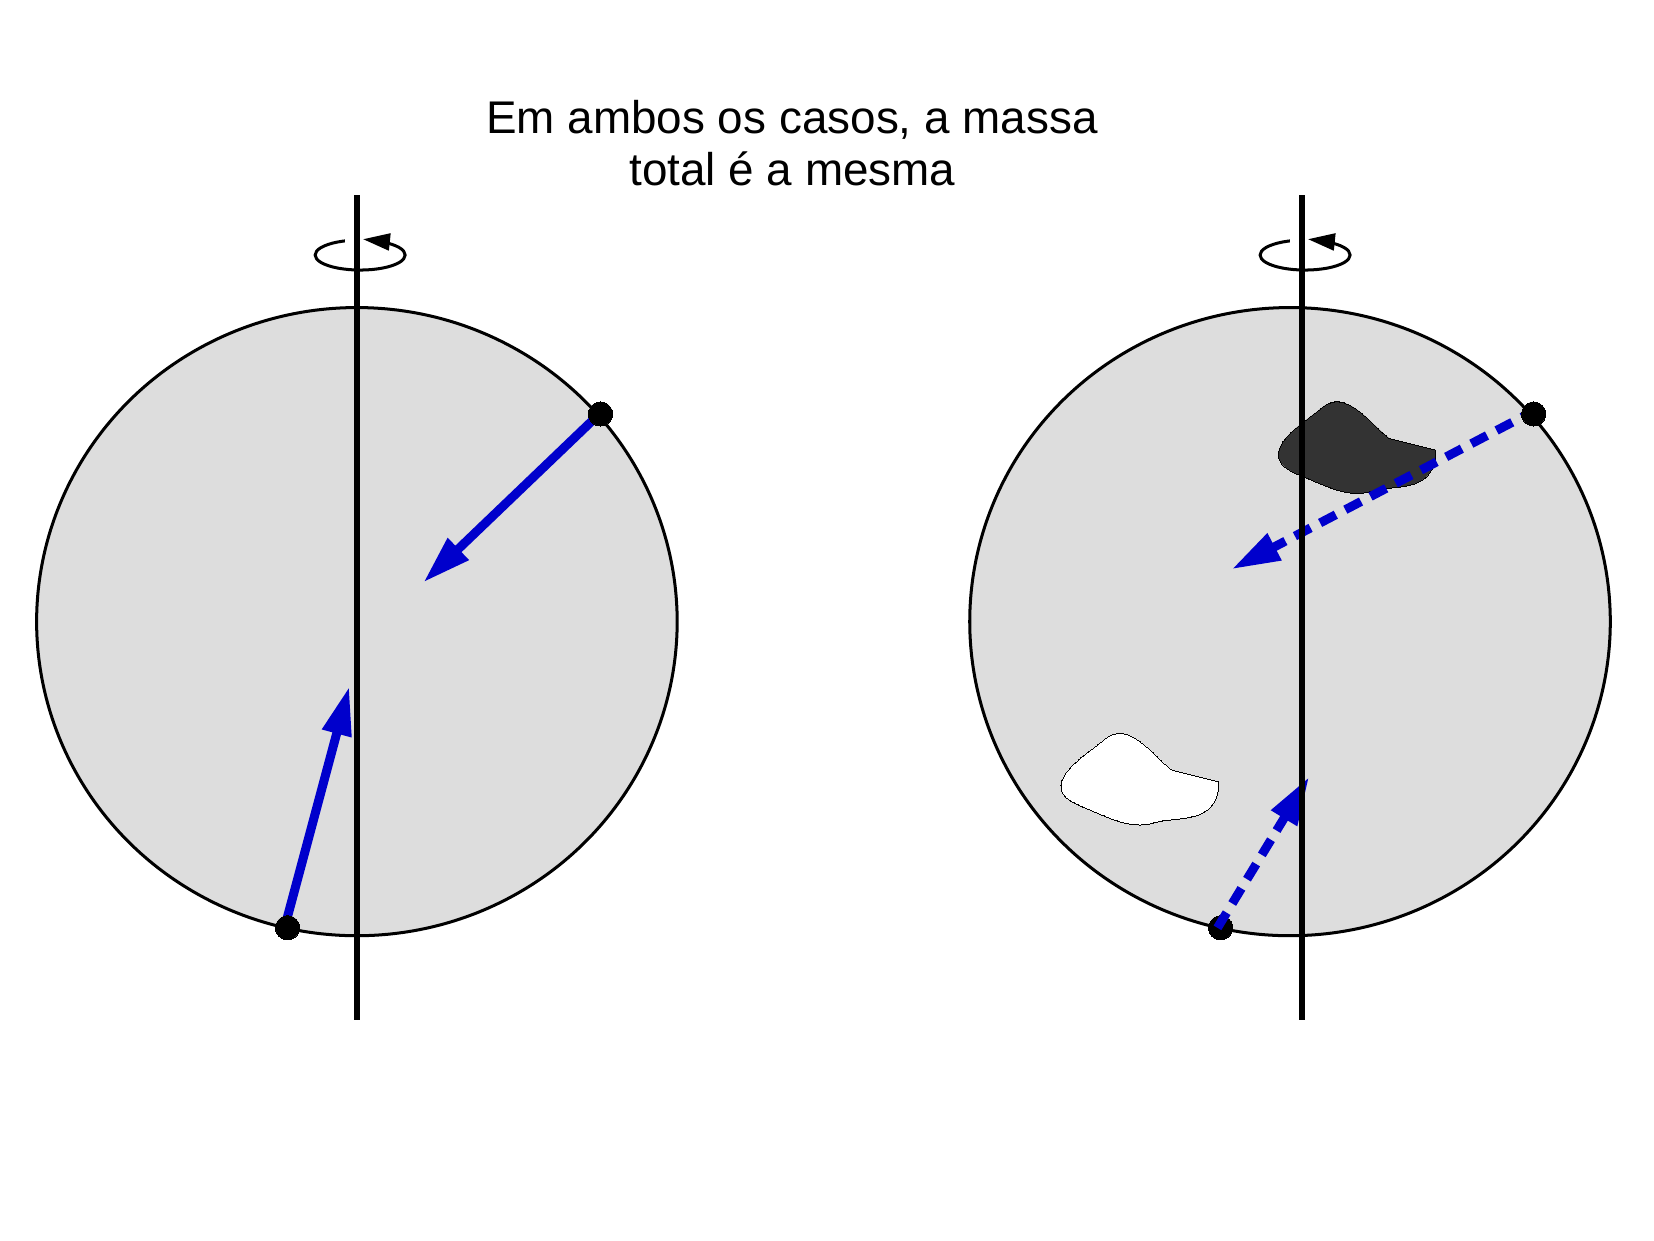

Em ambos os casos, a massa total é a mesma